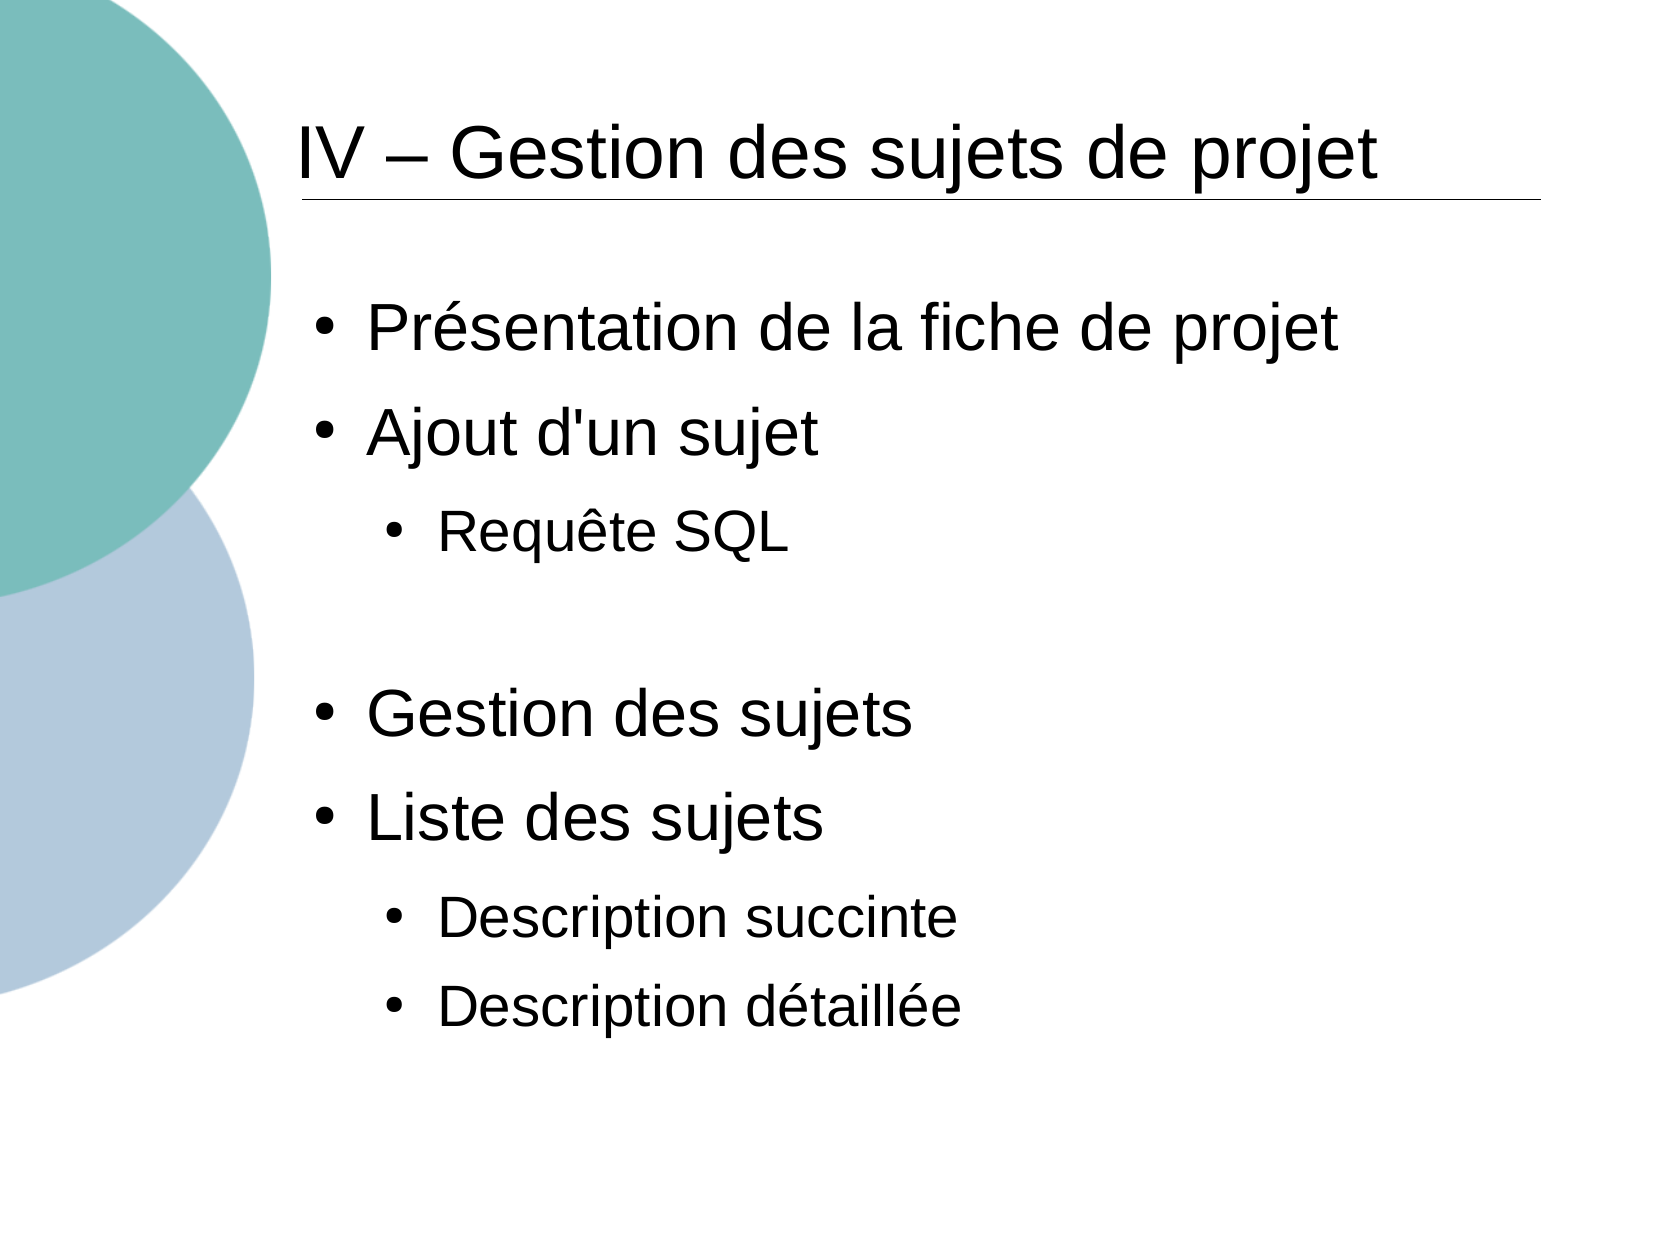

# IV – Gestion des sujets de projet
| |
| --- |
Présentation de la fiche de projet
Ajout d'un sujet
Requête SQL
Gestion des sujets
Liste des sujets
Description succinte
Description détaillée